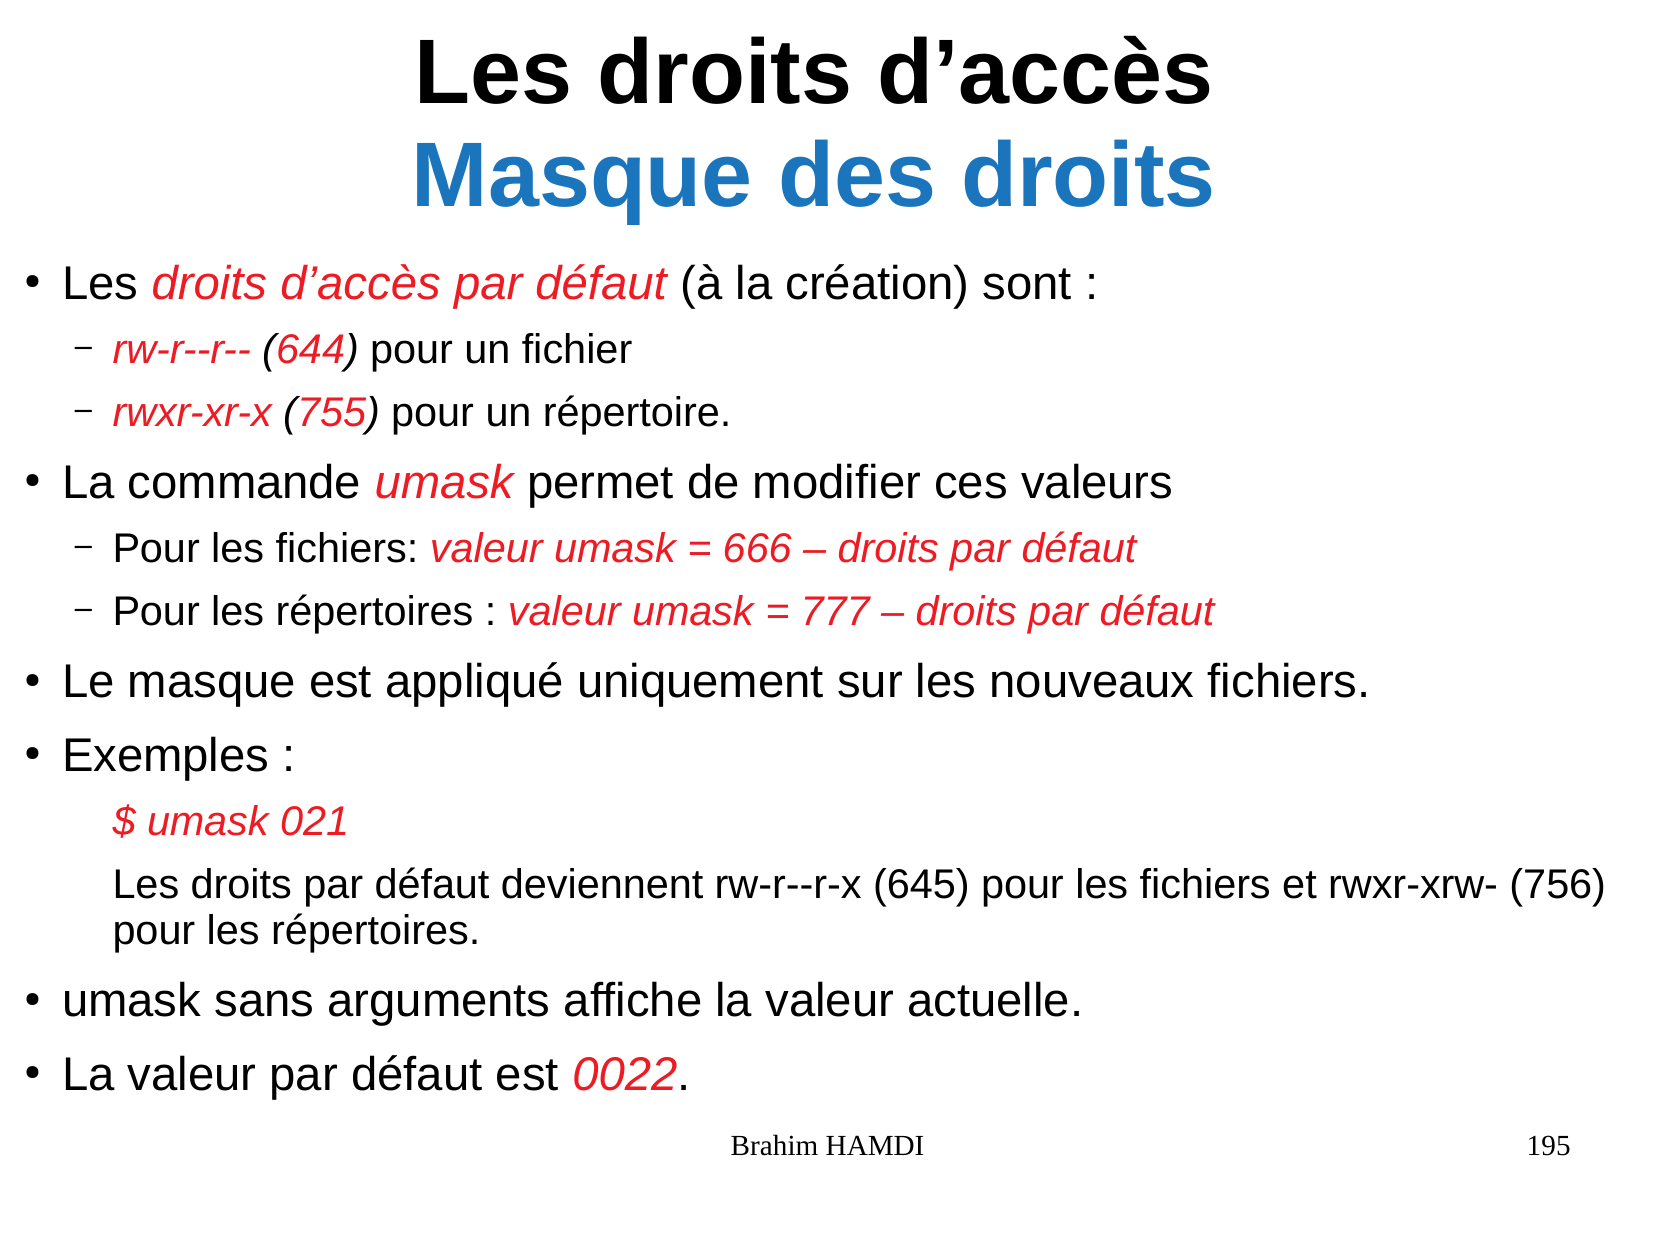

# Les droits d’accès Masque des droits
Les droits d’accès par défaut (à la création) sont :
rw-r--r-- (644) pour un fichier
rwxr-xr-x (755) pour un répertoire.
La commande umask permet de modifier ces valeurs
Pour les fichiers: valeur umask = 666 – droits par défaut
Pour les répertoires : valeur umask = 777 – droits par défaut
Le masque est appliqué uniquement sur les nouveaux fichiers.
Exemples :
$ umask 021
Les droits par défaut deviennent rw-r--r-x (645) pour les fichiers et rwxr-xrw- (756) pour les répertoires.
umask sans arguments affiche la valeur actuelle.
La valeur par défaut est 0022.
Brahim HAMDI
195